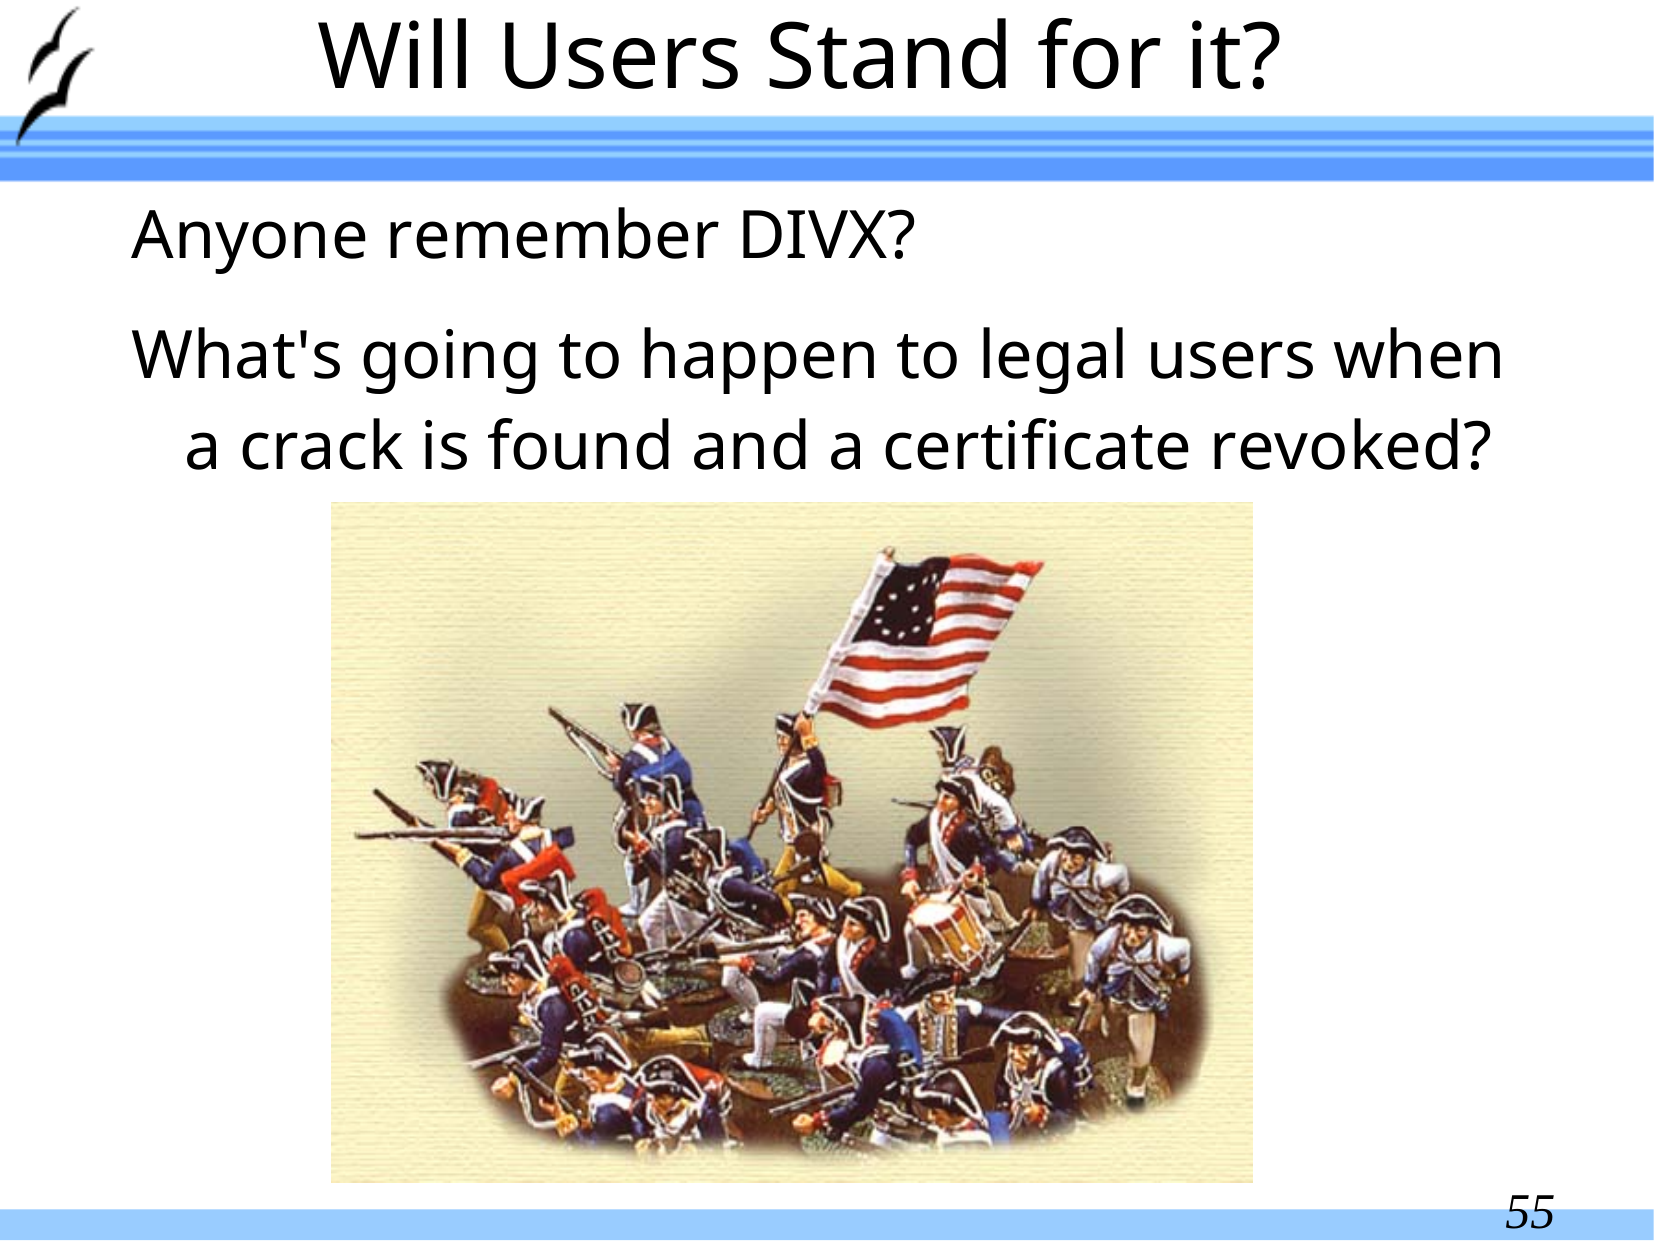

# Will Users Stand for it?
Anyone remember DIVX?
What's going to happen to legal users when a crack is found and a certificate revoked?